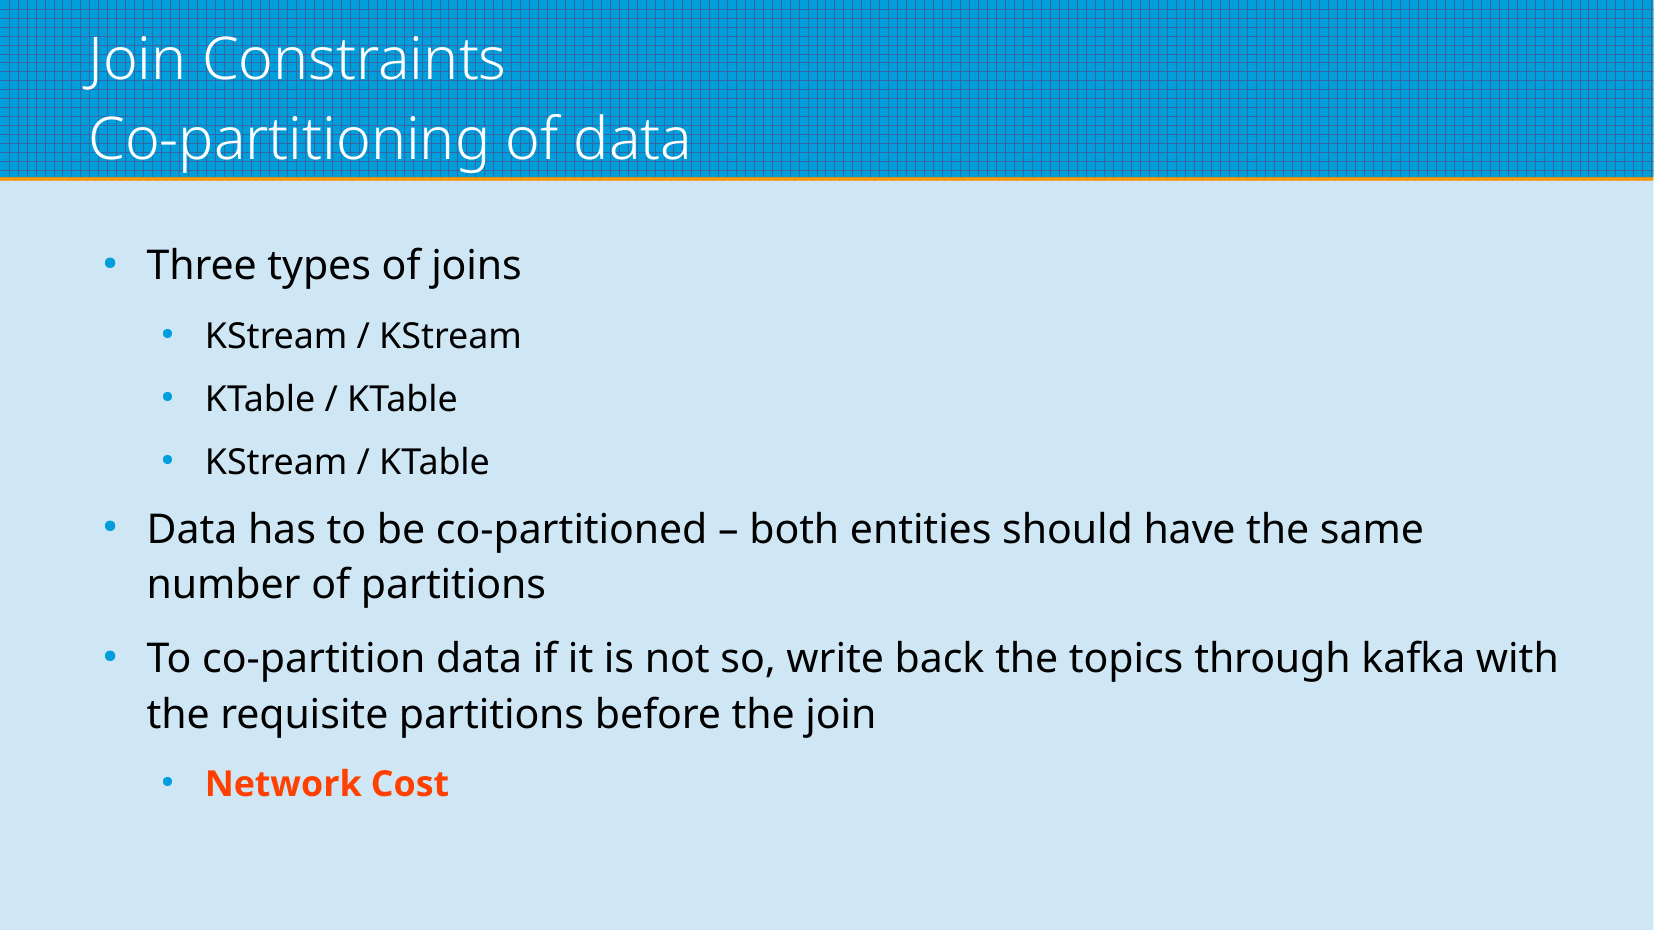

# Join Constraints Co-partitioning of data
Three types of joins
KStream / KStream
KTable / KTable
KStream / KTable
Data has to be co-partitioned – both entities should have the same number of partitions
To co-partition data if it is not so, write back the topics through kafka with the requisite partitions before the join
Network Cost